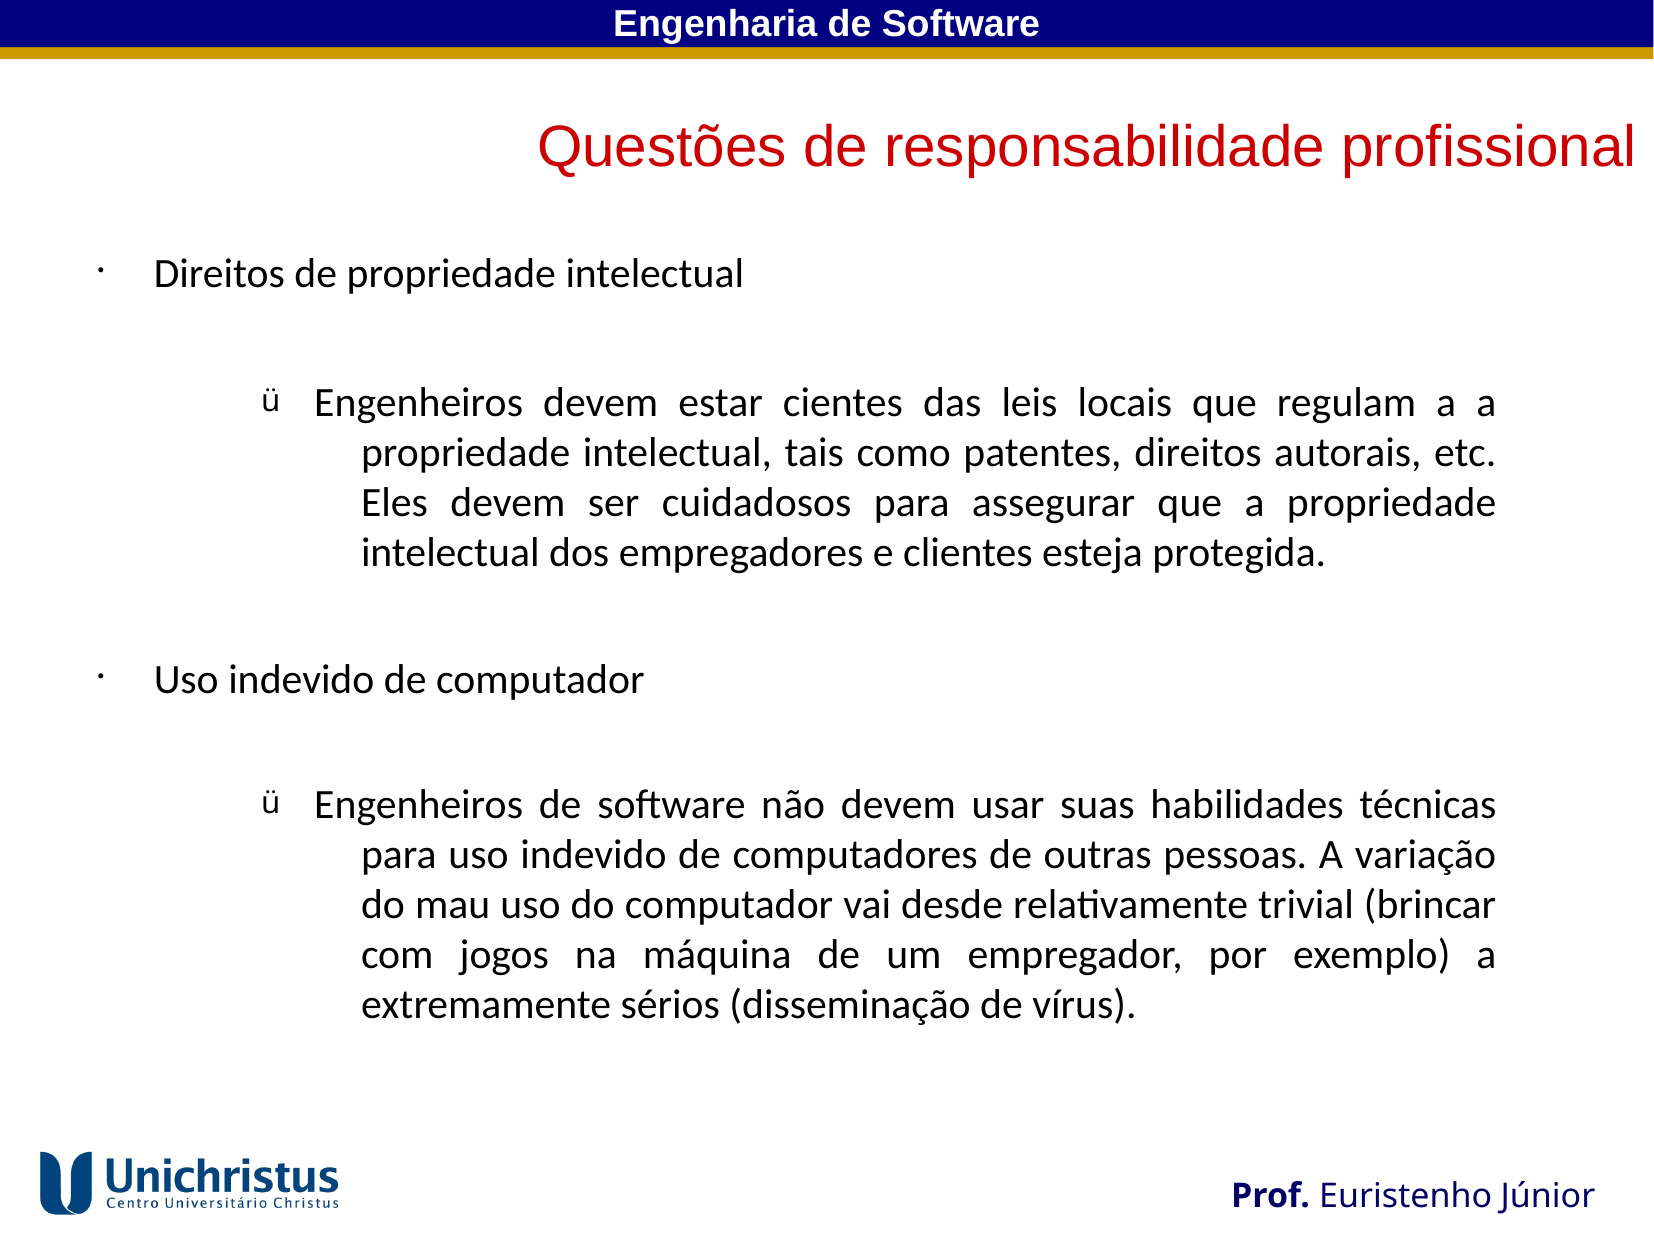

Engenharia de Software
Questões de responsabilidade profissional
# Direitos de propriedade intelectual
Engenheiros devem estar cientes das leis locais que regulam a a propriedade intelectual, tais como patentes, direitos autorais, etc. Eles devem ser cuidadosos para assegurar que a propriedade intelectual dos empregadores e clientes esteja protegida.
Uso indevido de computador
Engenheiros de software não devem usar suas habilidades técnicas para uso indevido de computadores de outras pessoas. A variação do mau uso do computador vai desde relativamente trivial (brincar com jogos na máquina de um empregador, por exemplo) a extremamente sérios (disseminação de vírus).
Prof. Euristenho Júnior